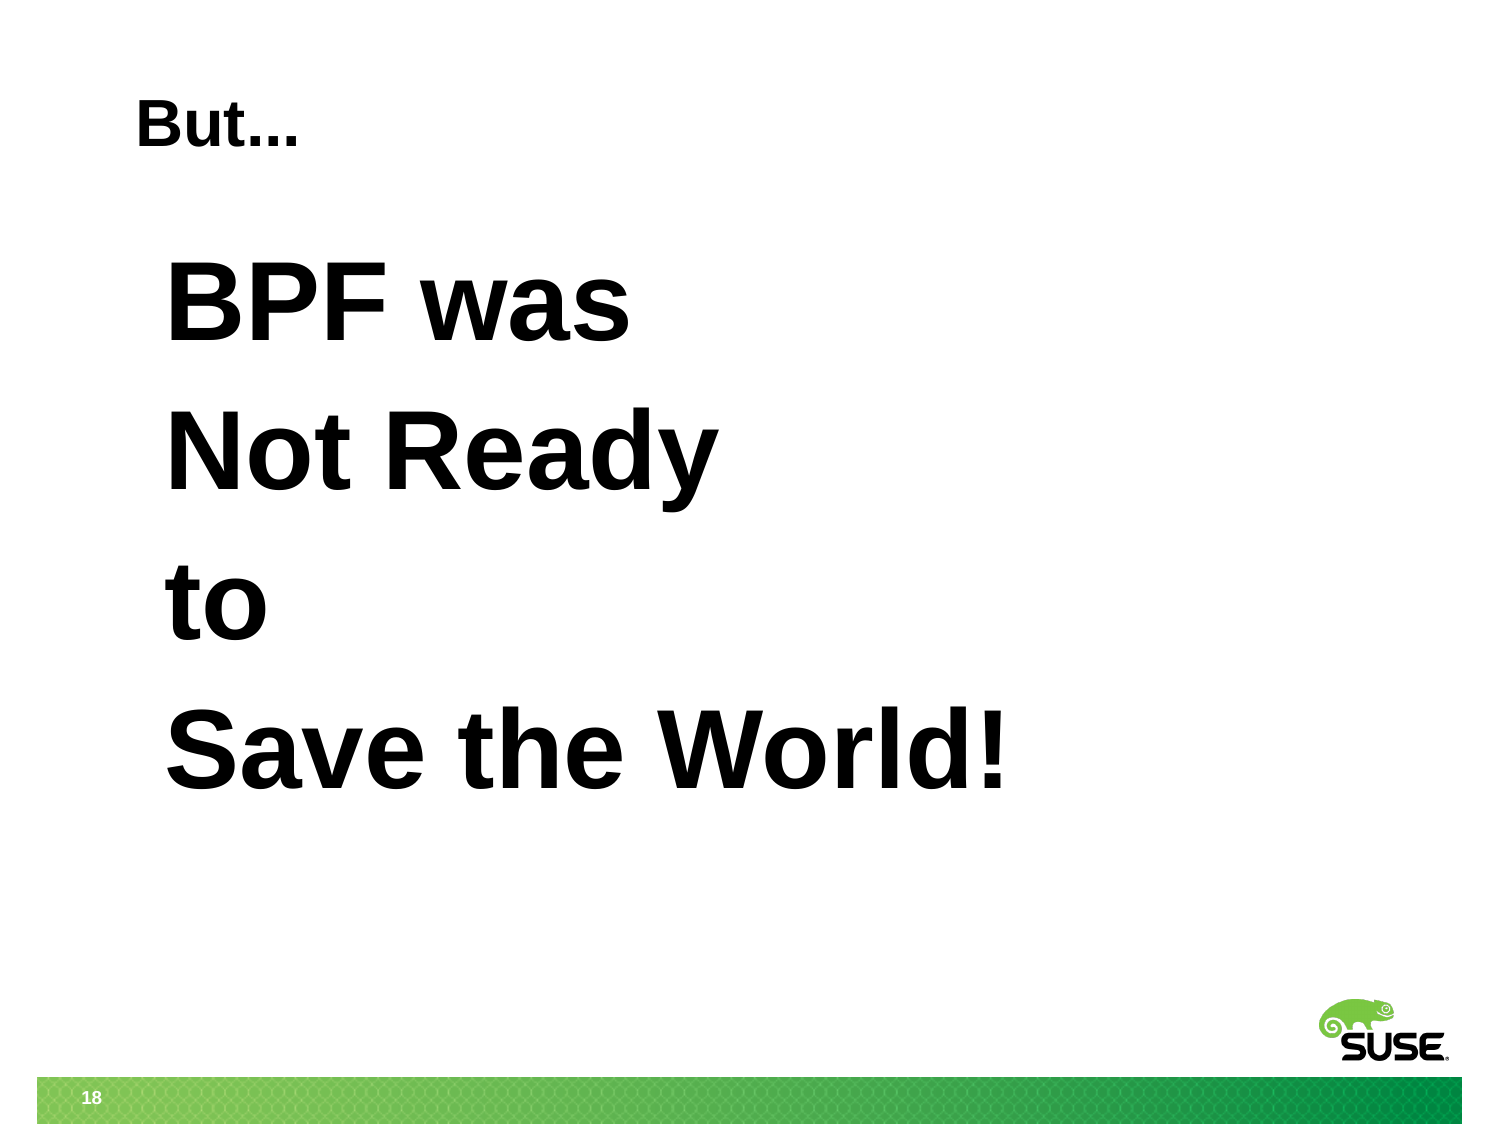

# But...
BPF was
Not Ready
to
Save the World!